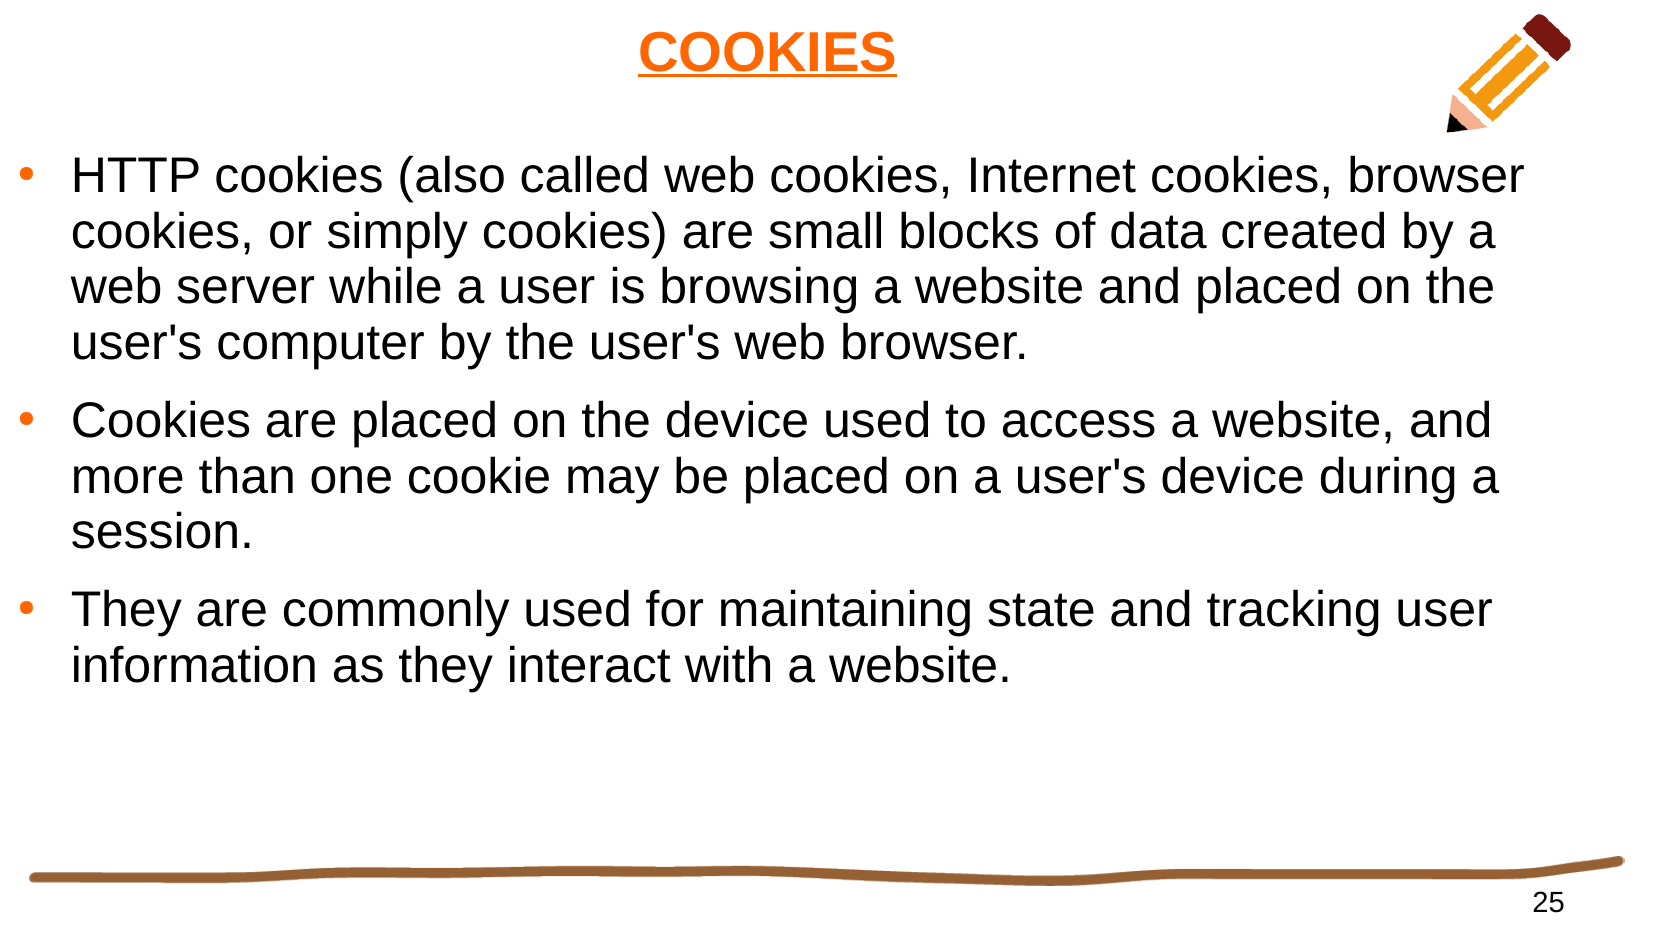

# COOKIES
HTTP cookies (also called web cookies, Internet cookies, browser cookies, or simply cookies) are small blocks of data created by a web server while a user is browsing a website and placed on the user's computer by the user's web browser.
Cookies are placed on the device used to access a website, and more than one cookie may be placed on a user's device during a session.
They are commonly used for maintaining state and tracking user information as they interact with a website.
25